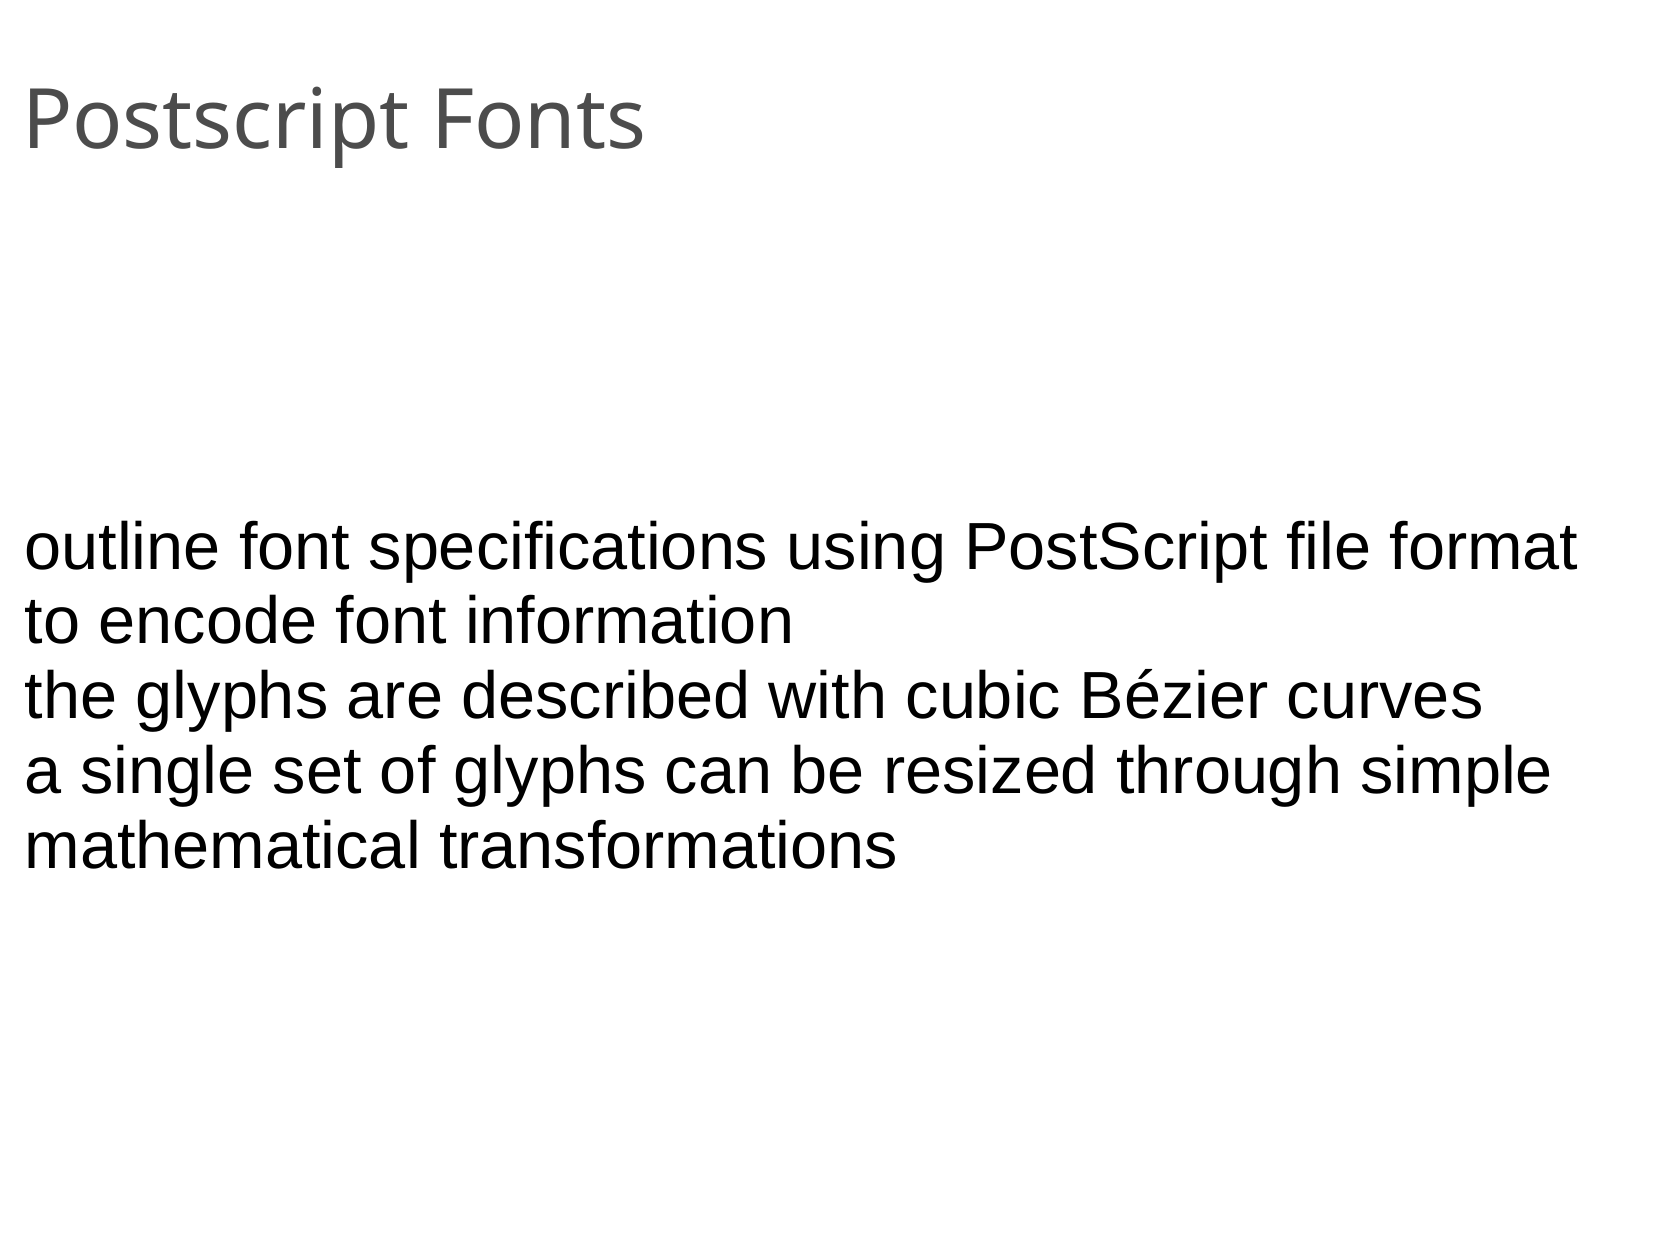

# Postscript Fonts
outline font specifications using PostScript file format to encode font information
the glyphs are described with cubic Bézier curves
a single set of glyphs can be resized through simple mathematical transformations